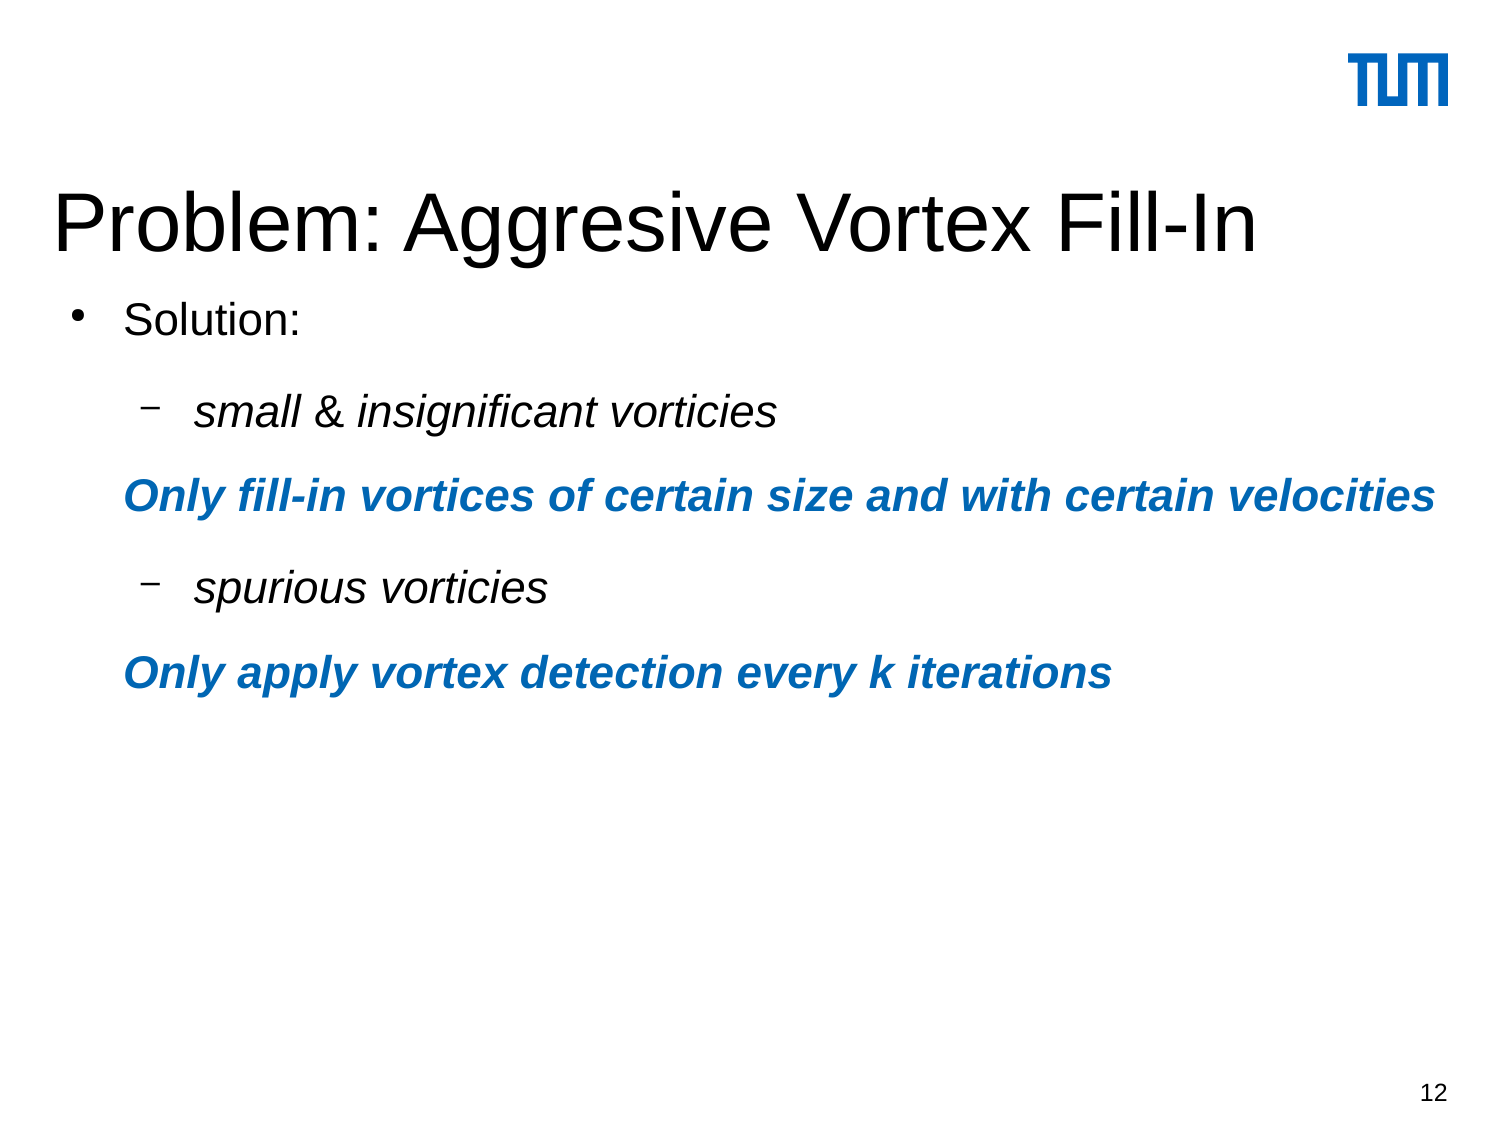

Problem: Aggresive Vortex Fill-In
# Solution:
small & insignificant vorticies
Only fill-in vortices of certain size and with certain velocities
spurious vorticies
Only apply vortex detection every k iterations